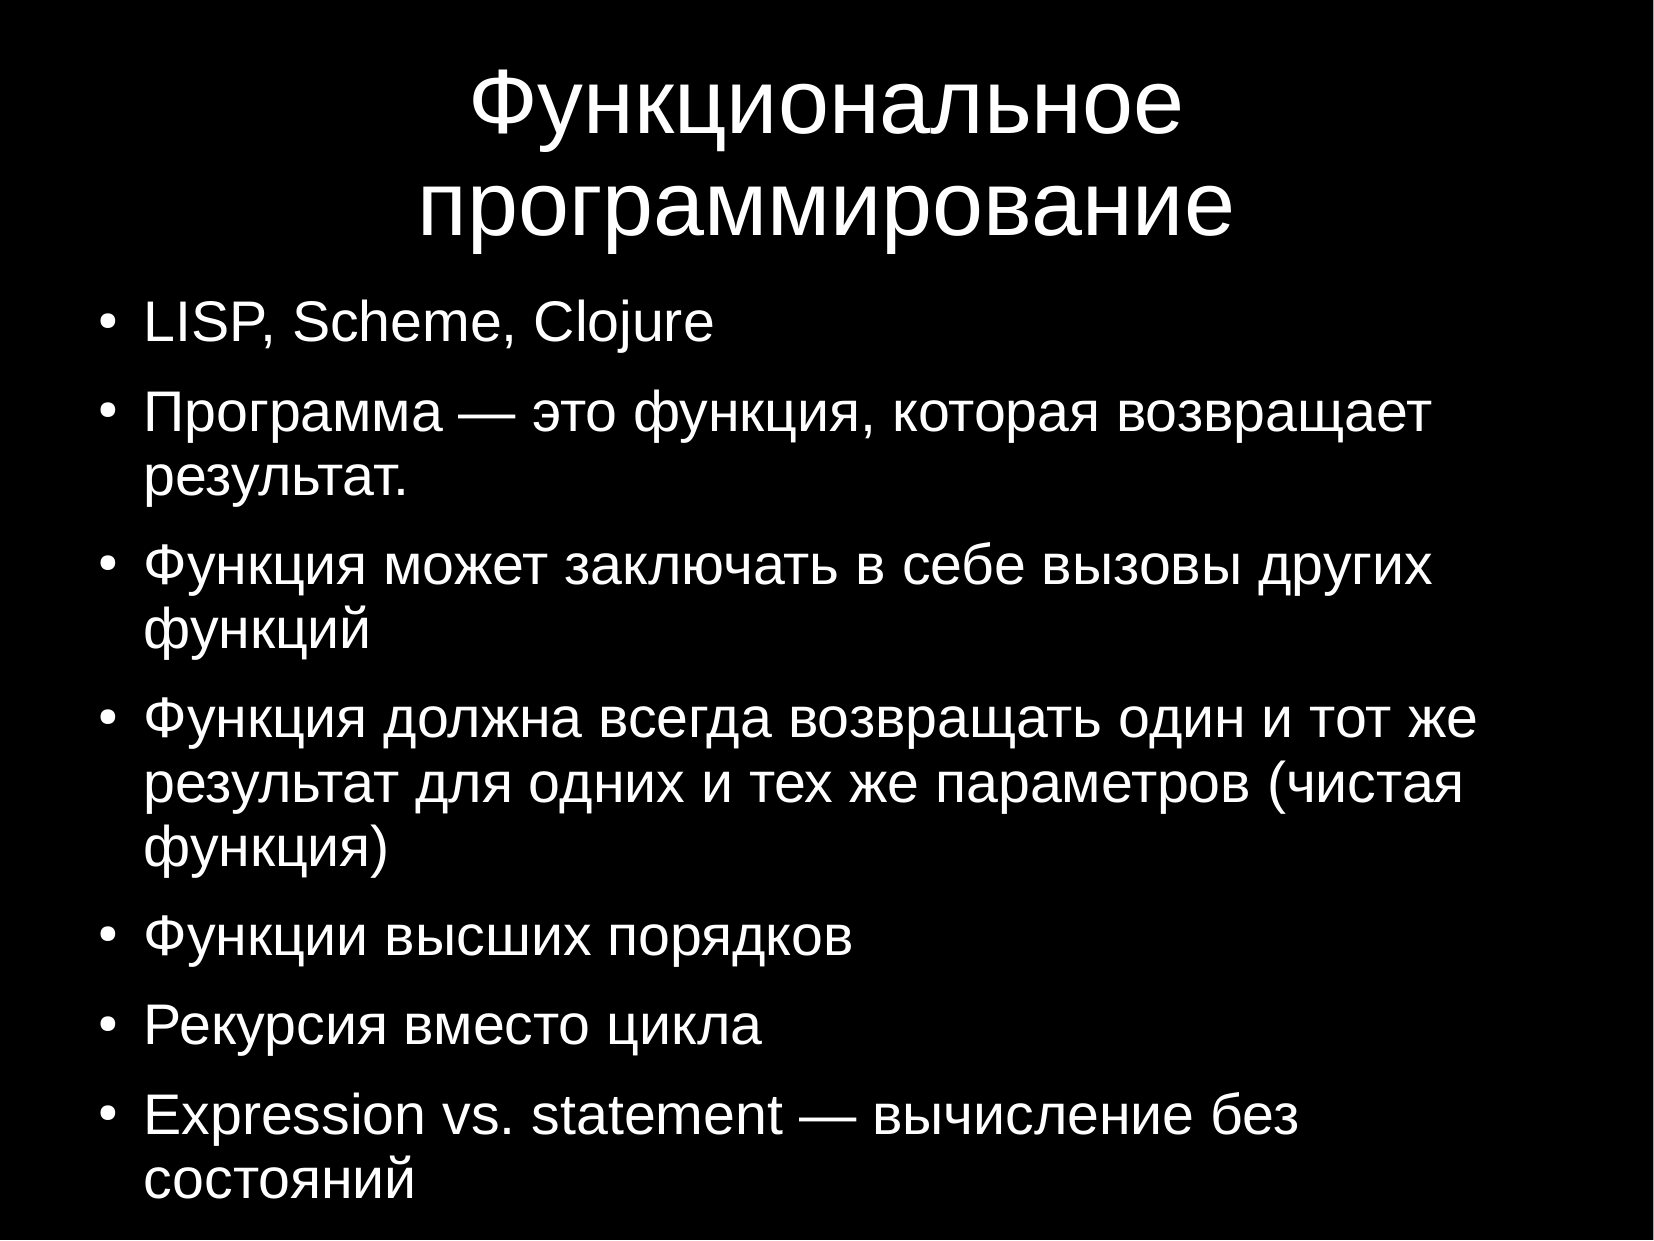

# Функциональное программирование
LISP, Scheme, Clojure
Программа — это функция, которая возвращает результат.
Функция может заключать в себе вызовы других функций
Функция должна всегда возвращать один и тот же результат для одних и тех же параметров (чистая функция)
Функции высших порядков
Рекурсия вместо цикла
Expression vs. statement — вычисление без состояний